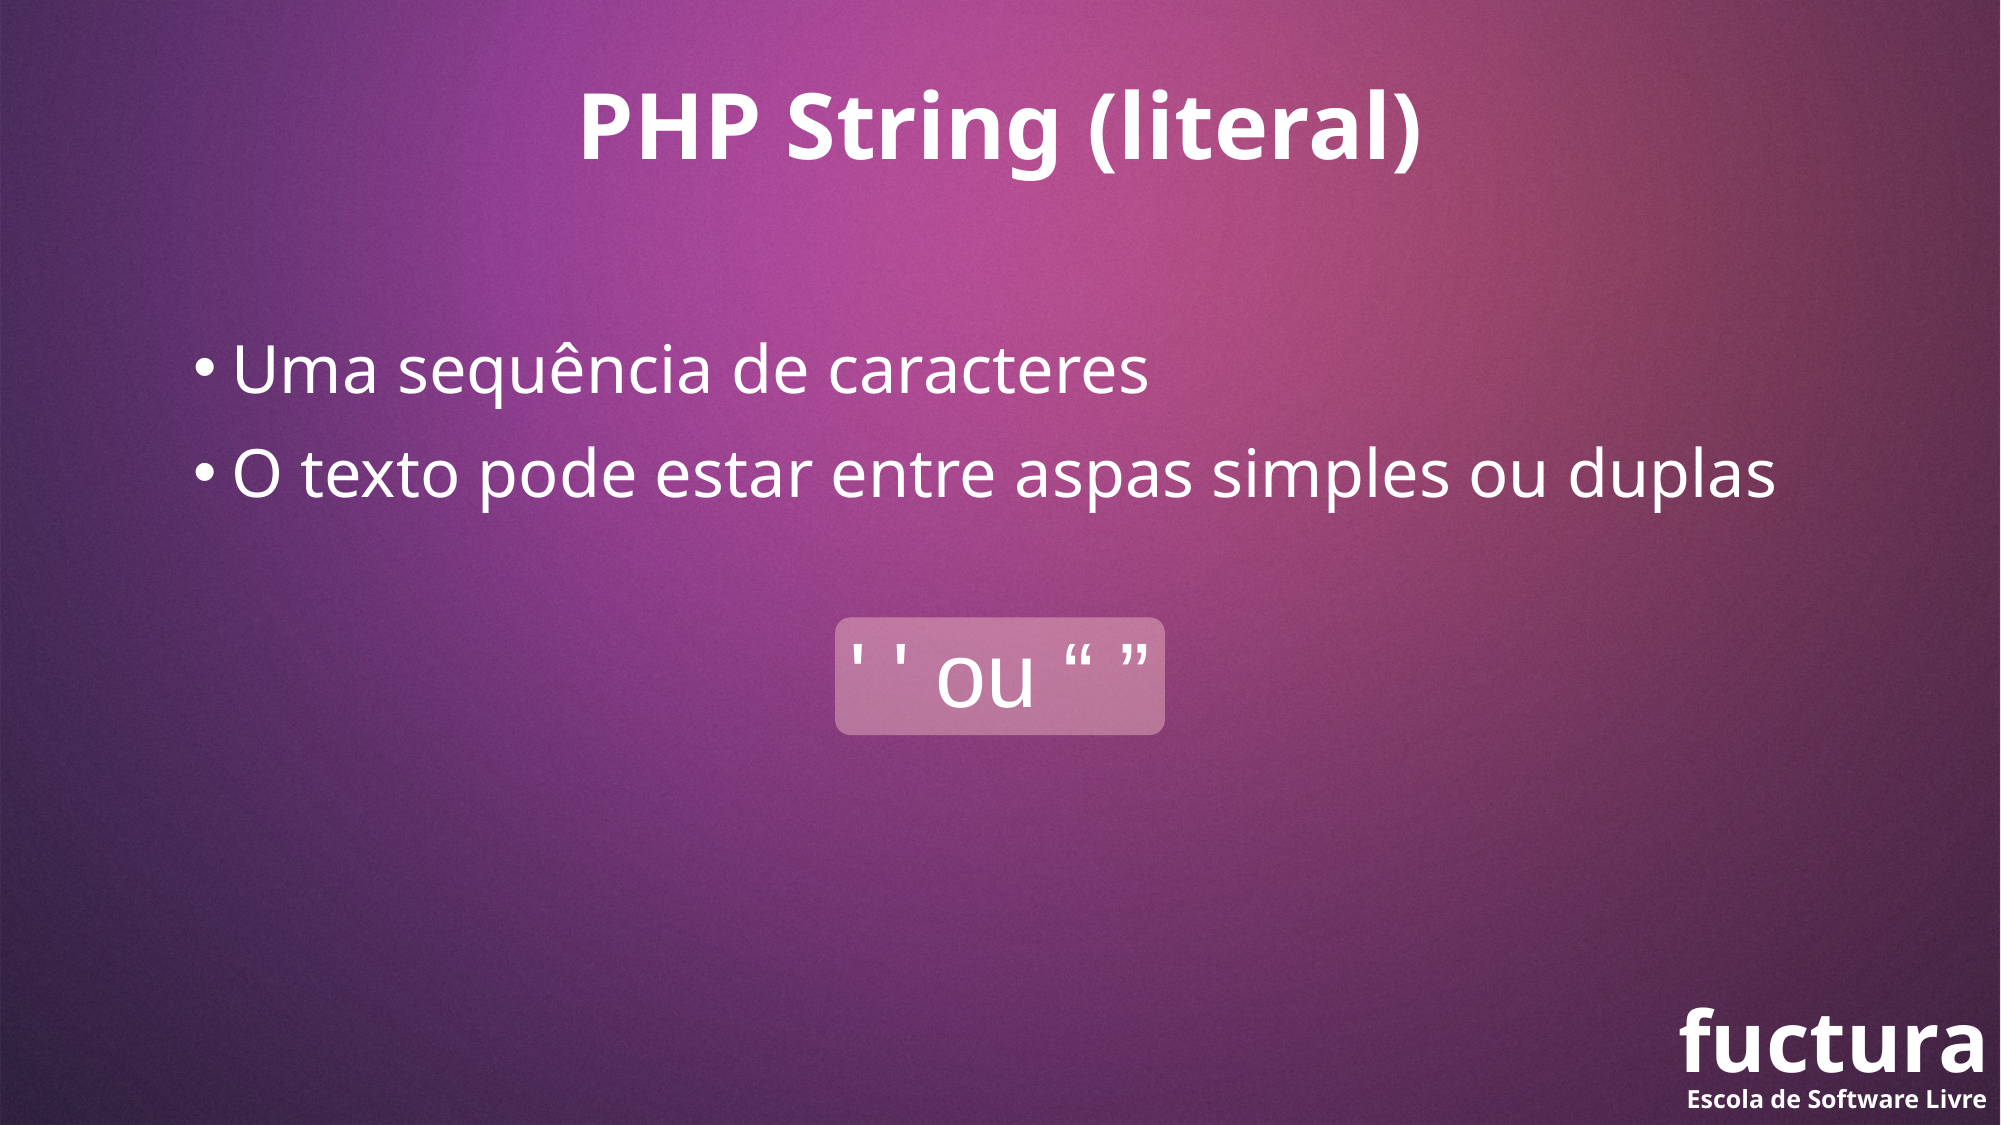

PHP String (literal)
Uma sequência de caracteres
O texto pode estar entre aspas simples ou duplas
' ' ou “ ”
fuctura
Escola de Software Livre